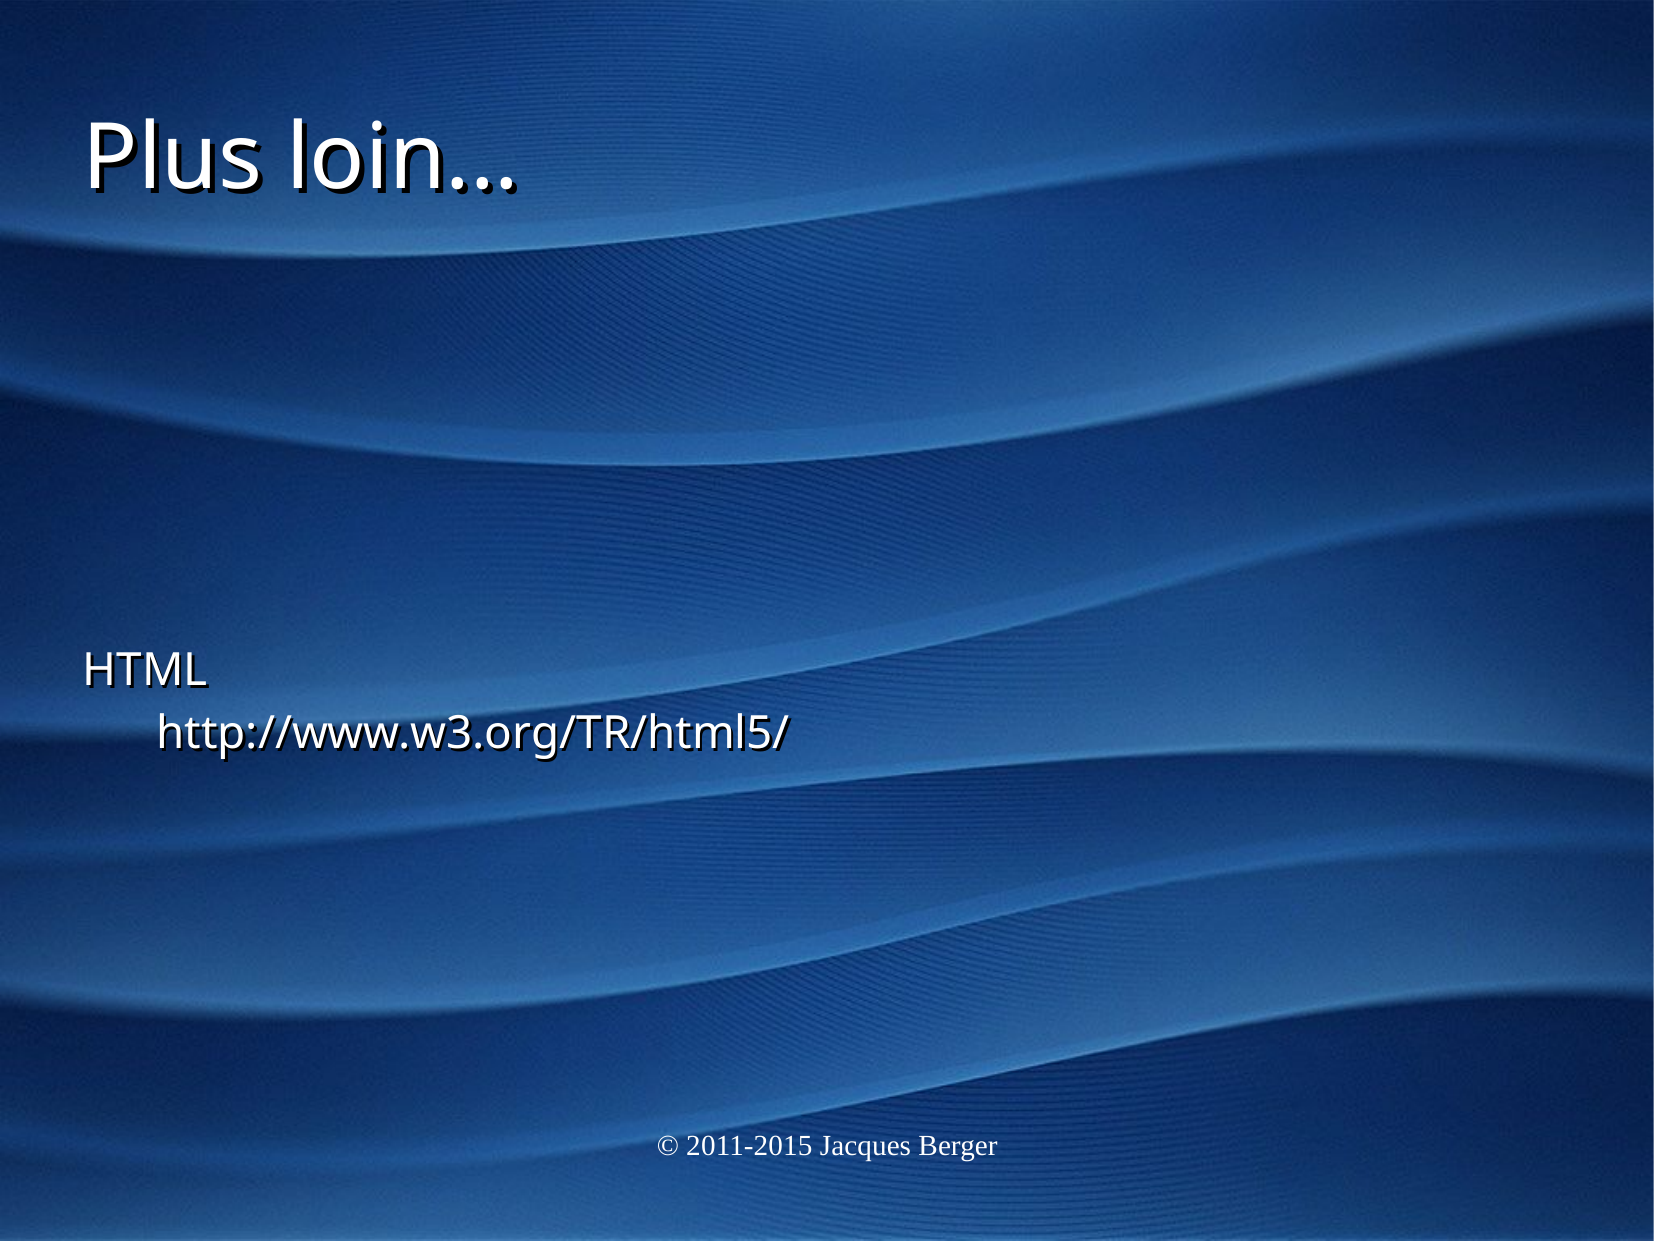

# Plus loin...
HTML
	http://www.w3.org/TR/html5/
© 2011-2015 Jacques Berger